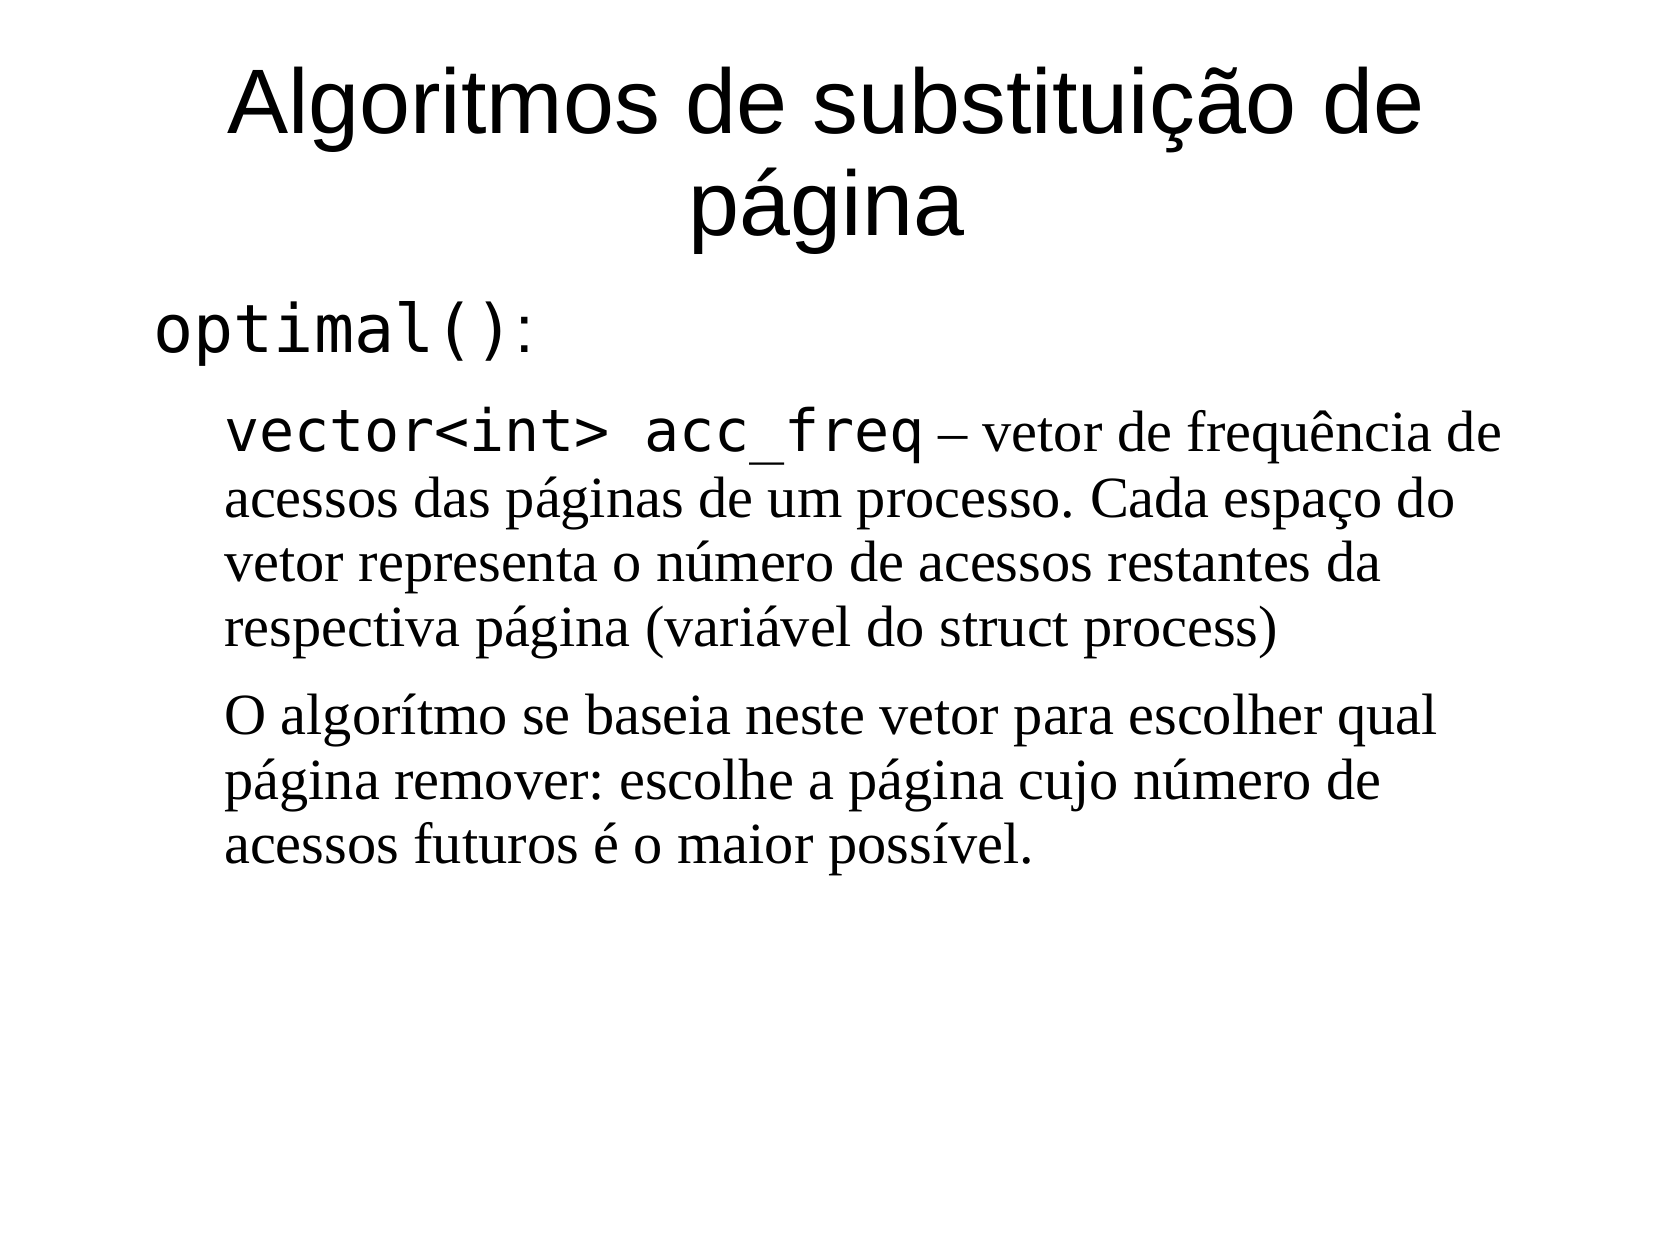

# Algoritmos de substituição de página
optimal():
vector<int> acc_freq – vetor de frequência de acessos das páginas de um processo. Cada espaço do vetor representa o número de acessos restantes da respectiva página (variável do struct process)
O algorítmo se baseia neste vetor para escolher qual página remover: escolhe a página cujo número de acessos futuros é o maior possível.